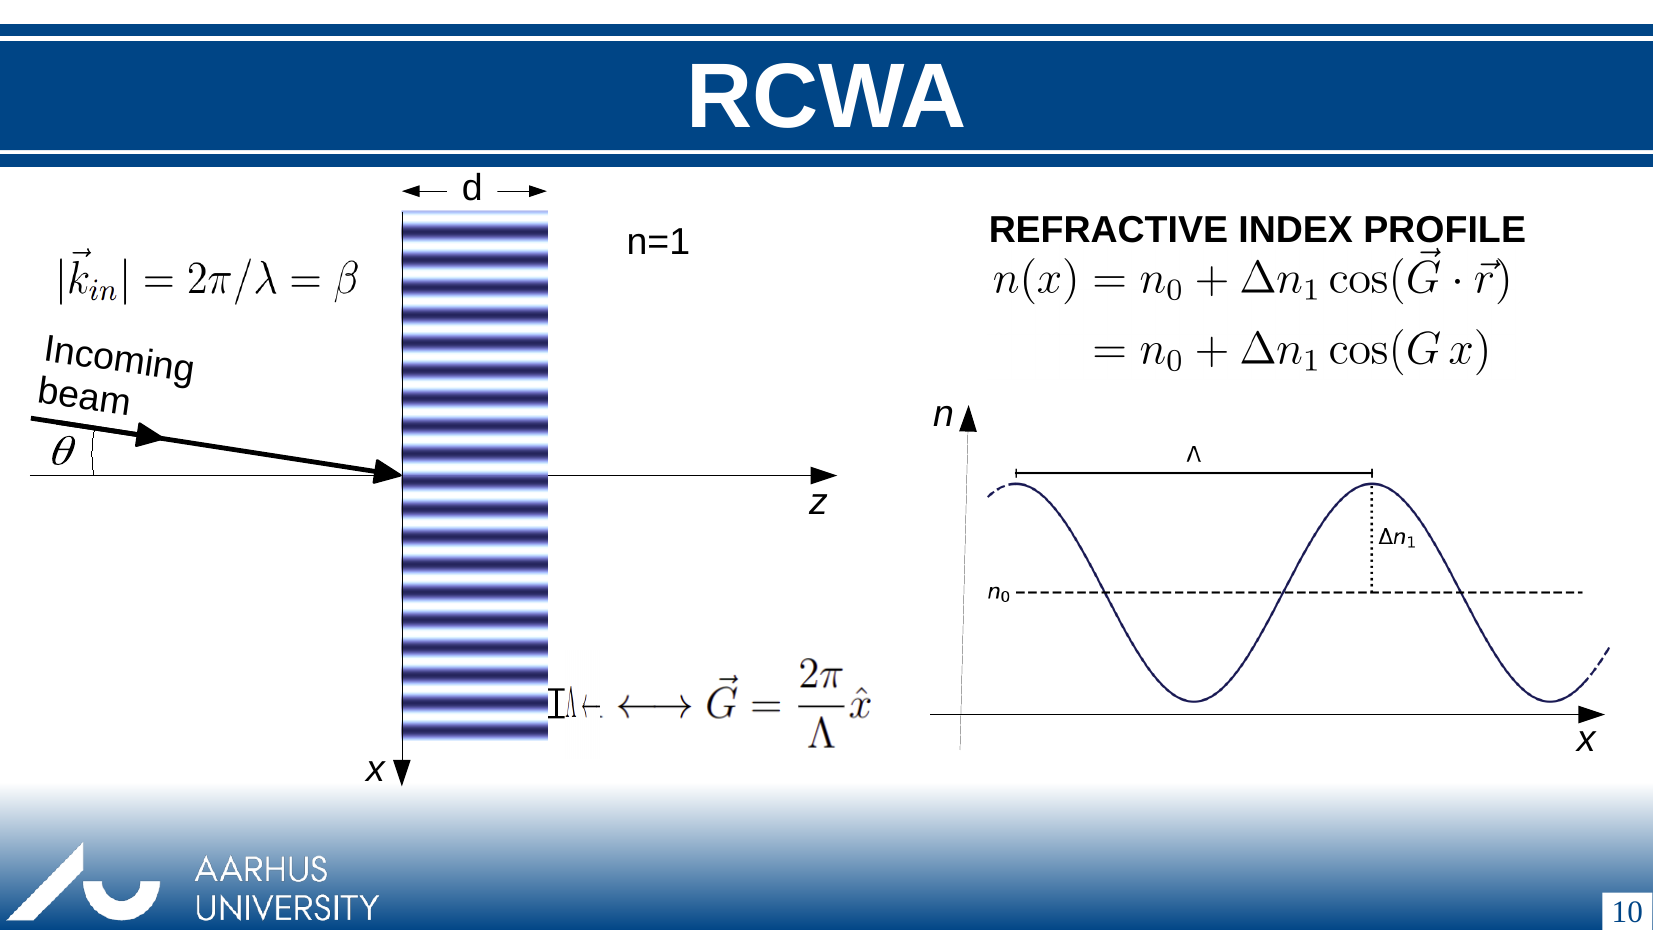

# RCWA
d
REFRACTIVE INDEX PROFILE
n=1
Incoming
beam
n
x
z
x
10